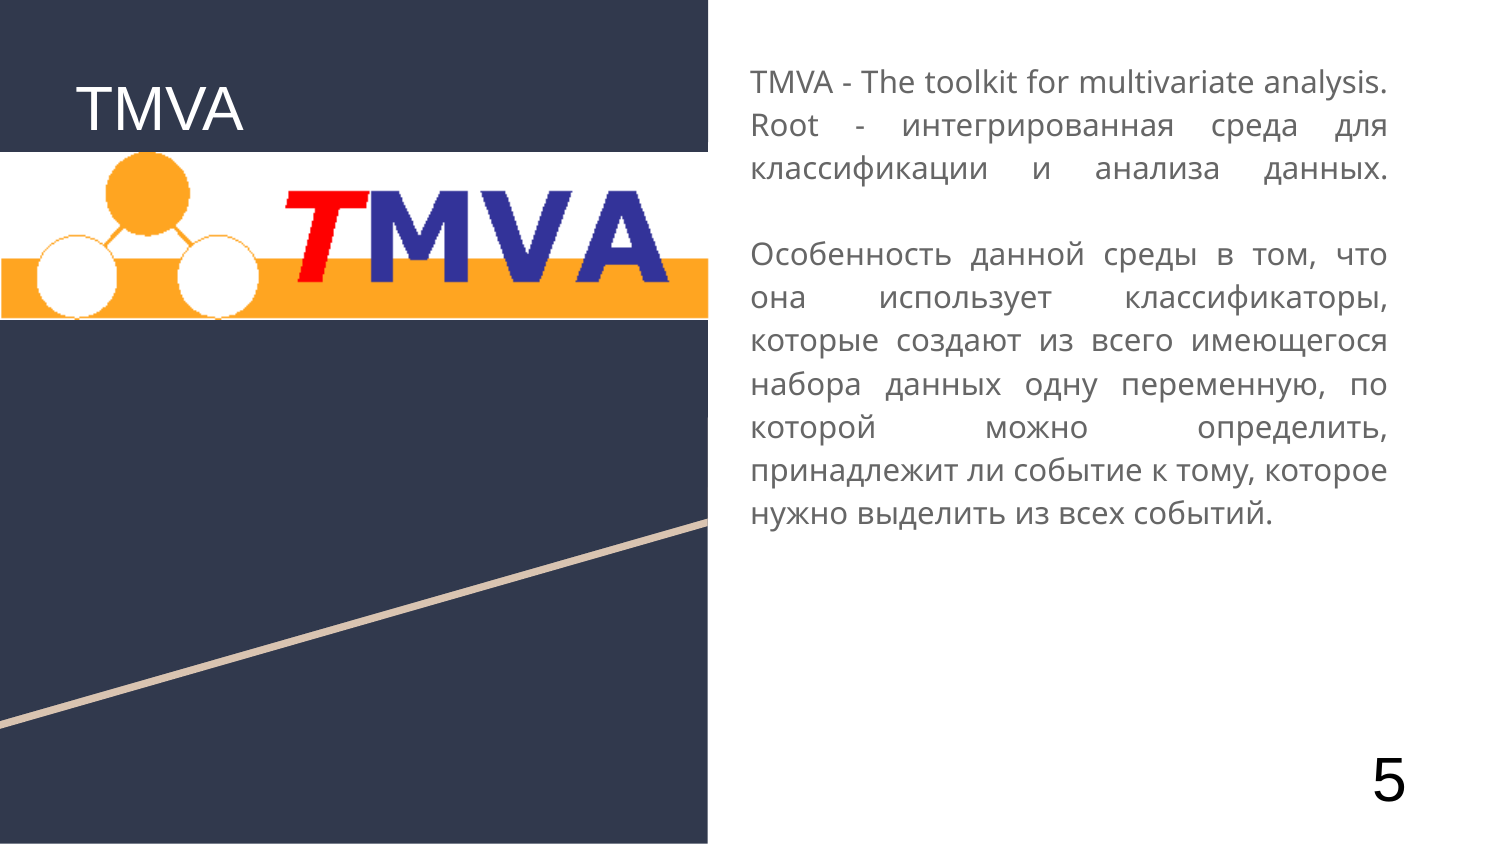

TMVA - The toolkit for multivariate analysis. Root - интегрированная среда для классификации и анализа данных.
Особенность данной среды в том, что она использует классификаторы, которые создают из всего имеющегося набора данных одну переменную, по которой можно определить, принадлежит ли событие к тому, которое нужно выделить из всех событий.
# TMVA
5